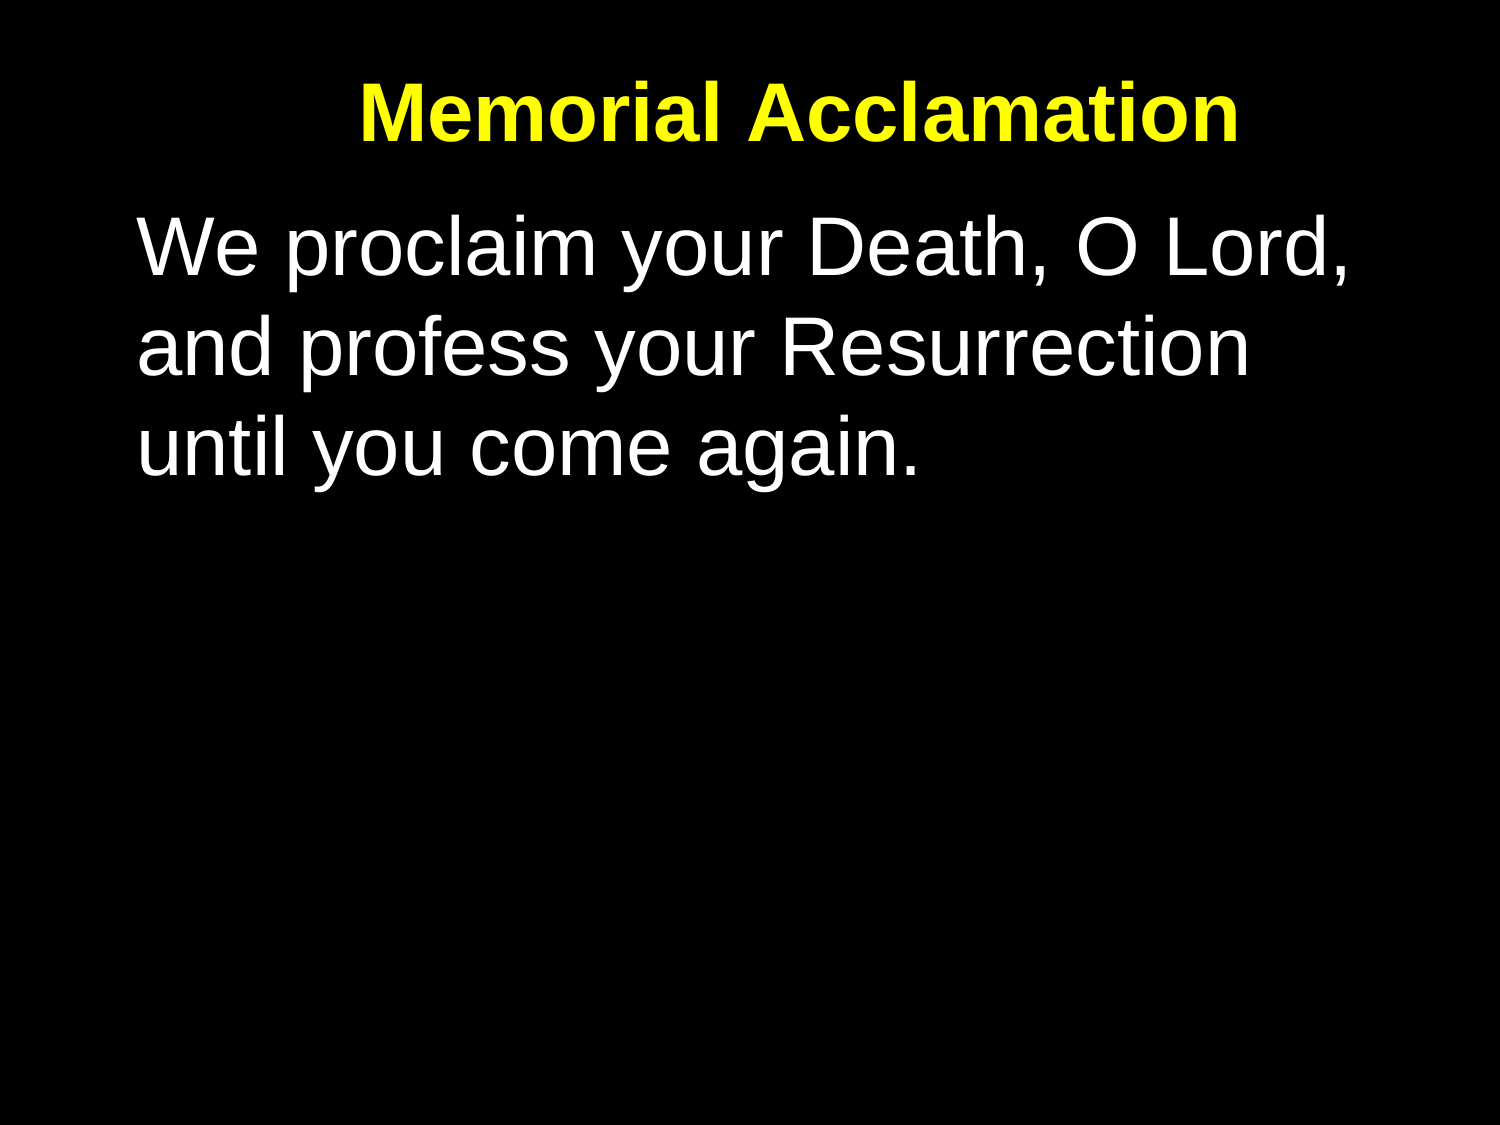

Memorial Acclamation
We proclaim your Death, O Lord,
and profess your Resurrection
until you come again.